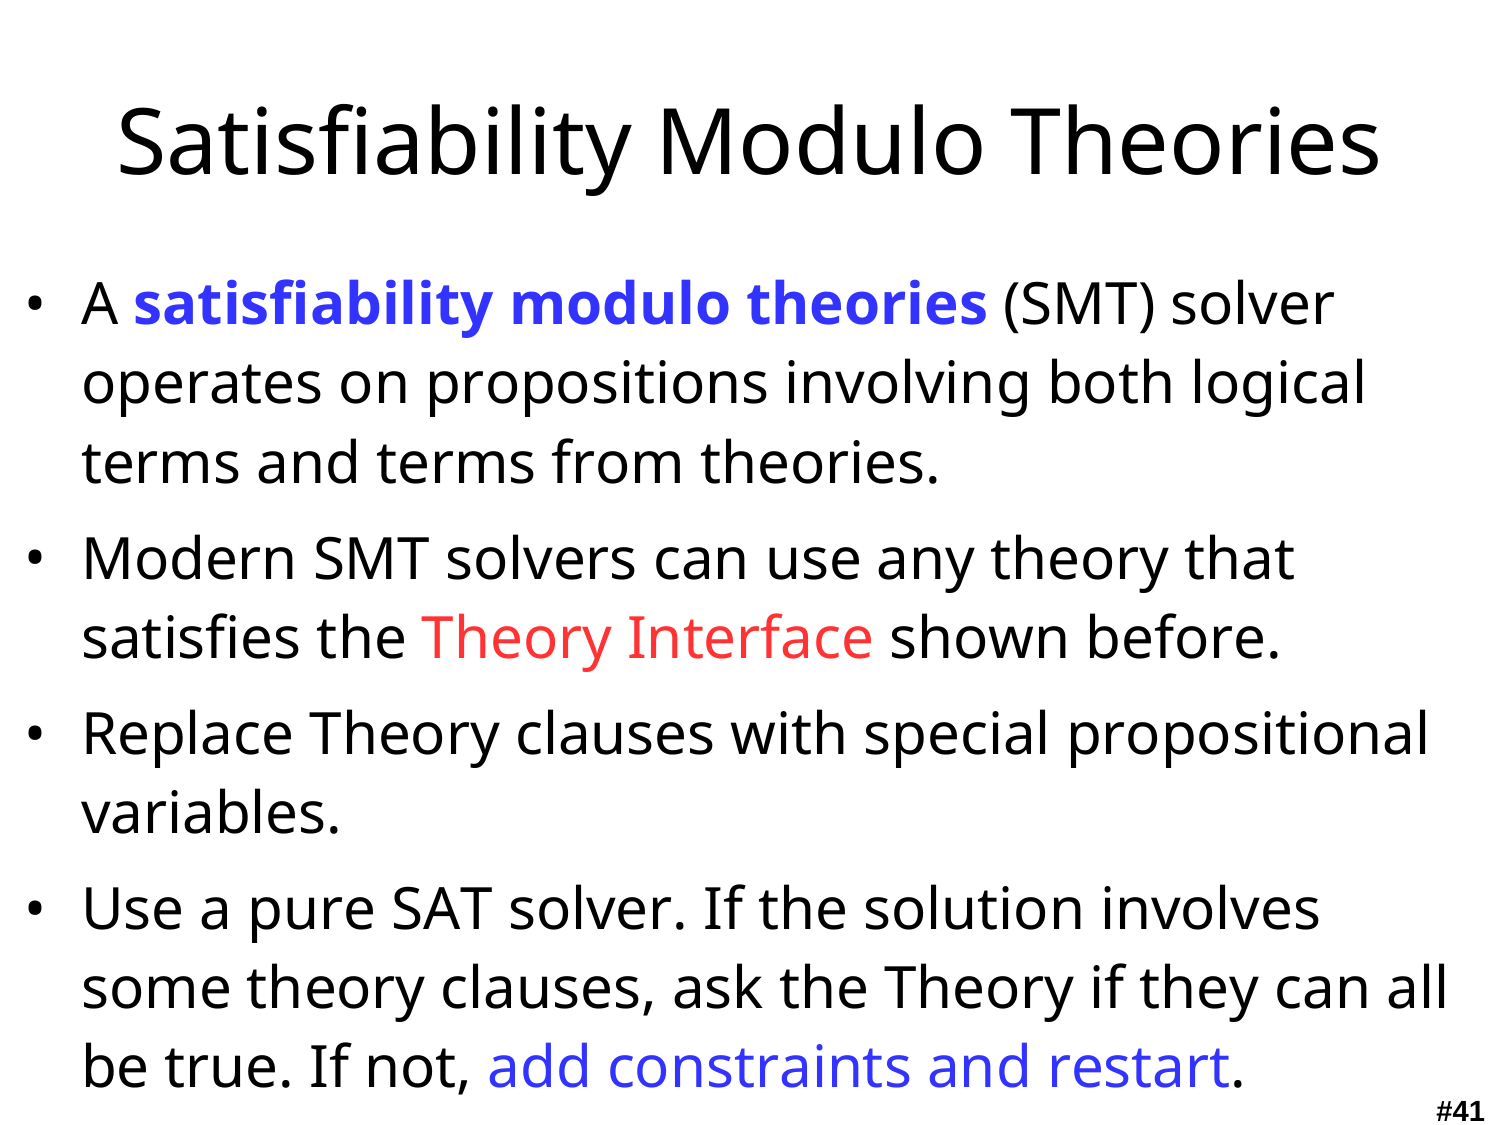

# Satisfiability Modulo Theories
A satisfiability modulo theories (SMT) solver operates on propositions involving both logical terms and terms from theories.
Modern SMT solvers can use any theory that satisfies the Theory Interface shown before.
Replace Theory clauses with special propositional variables.
Use a pure SAT solver. If the solution involves some theory clauses, ask the Theory if they can all be true. If not, add constraints and restart.
41